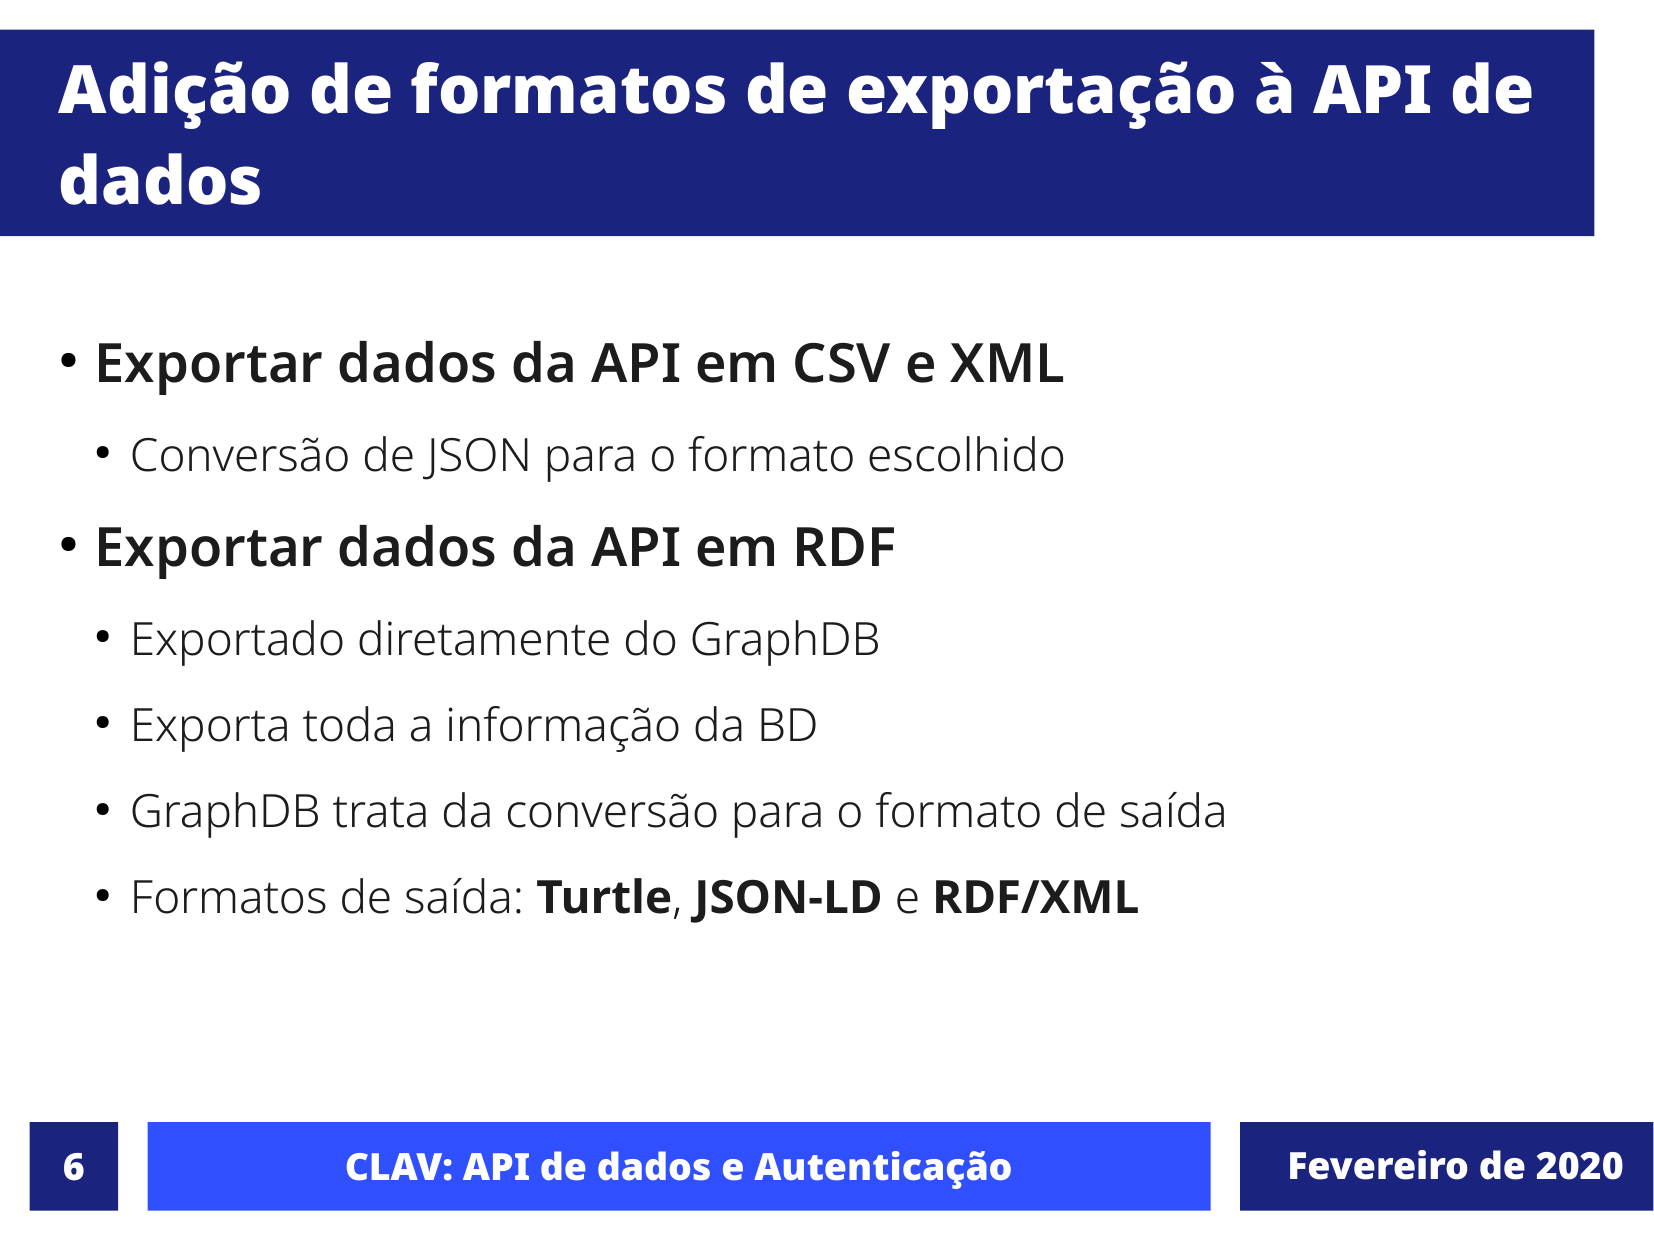

# Adição de formatos de exportação à API de dados
Exportar dados da API em CSV e XML
Conversão de JSON para o formato escolhido
Exportar dados da API em RDF
Exportado diretamente do GraphDB
Exporta toda a informação da BD
GraphDB trata da conversão para o formato de saída
Formatos de saída: Turtle, JSON-LD e RDF/XML
6
CLAV: API de dados e Autenticação
Fevereiro de 2020